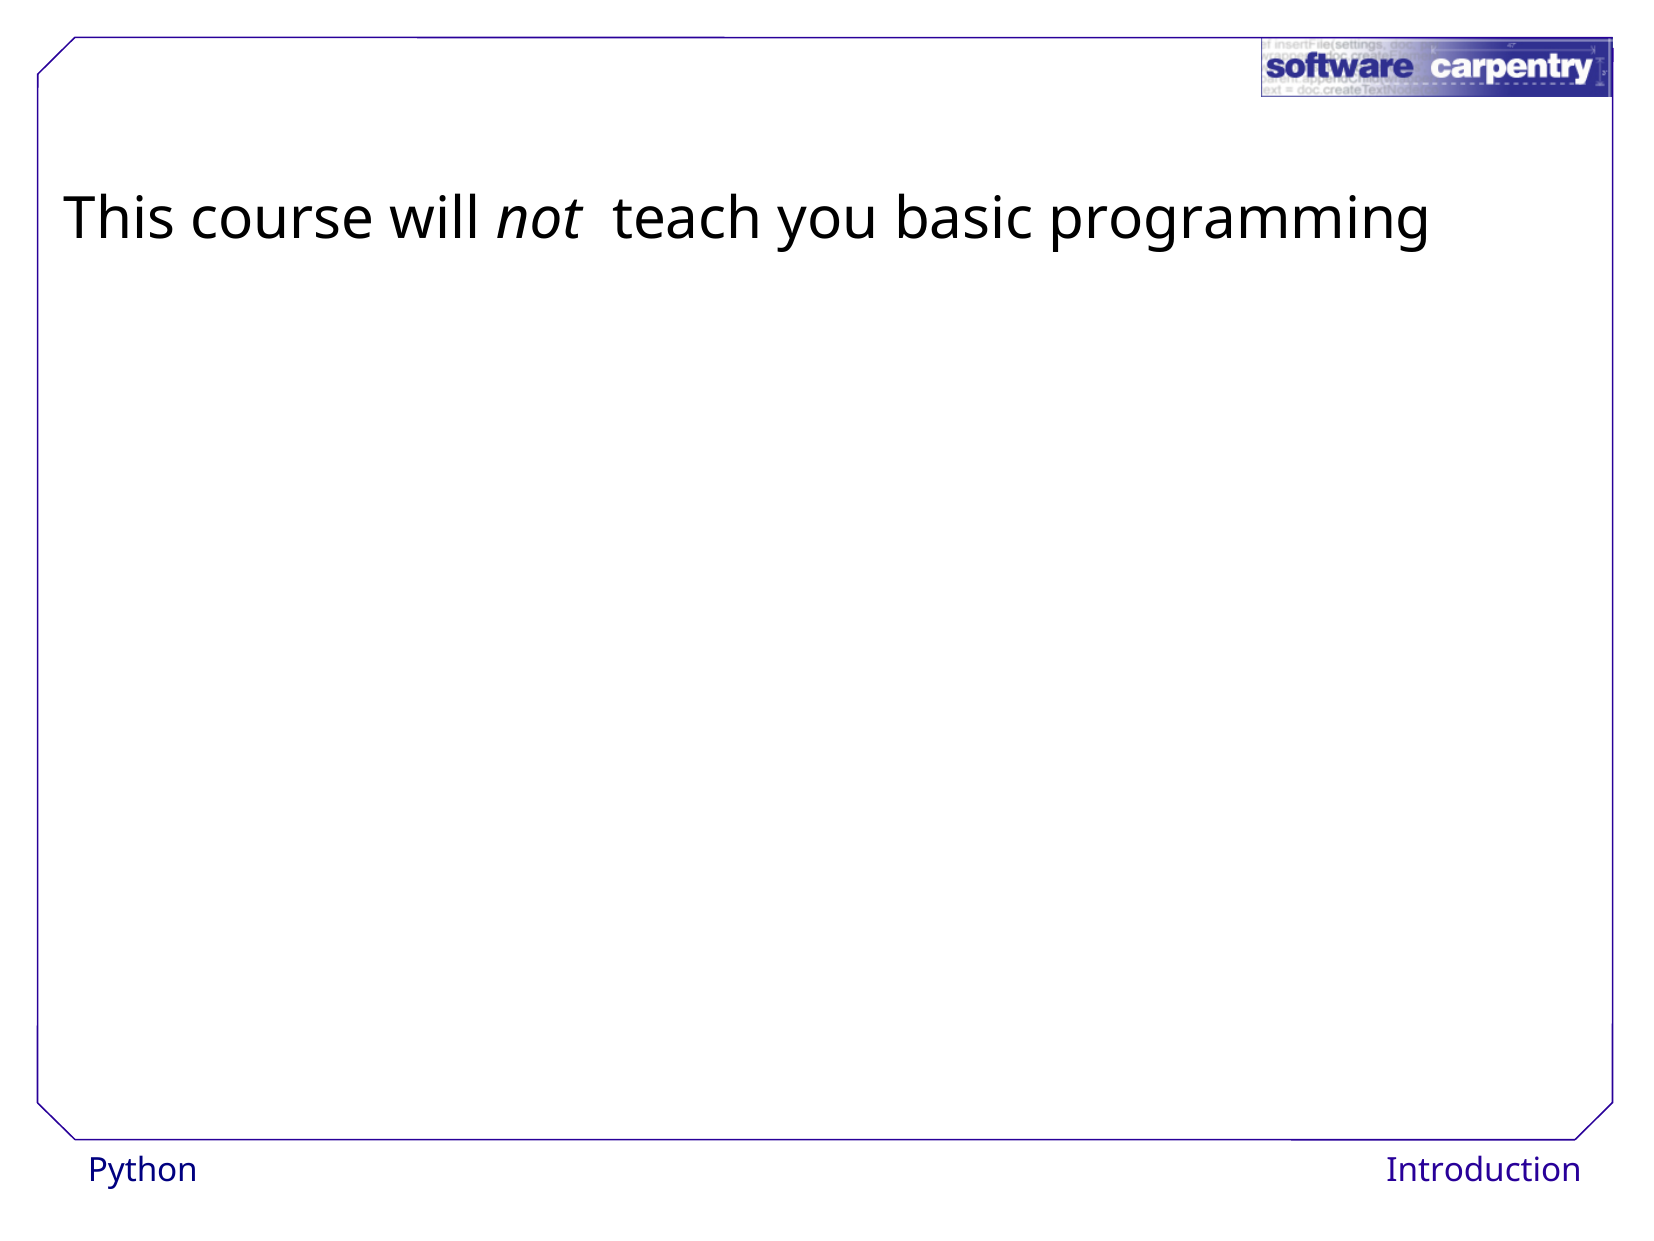

This course will not teach you basic programming